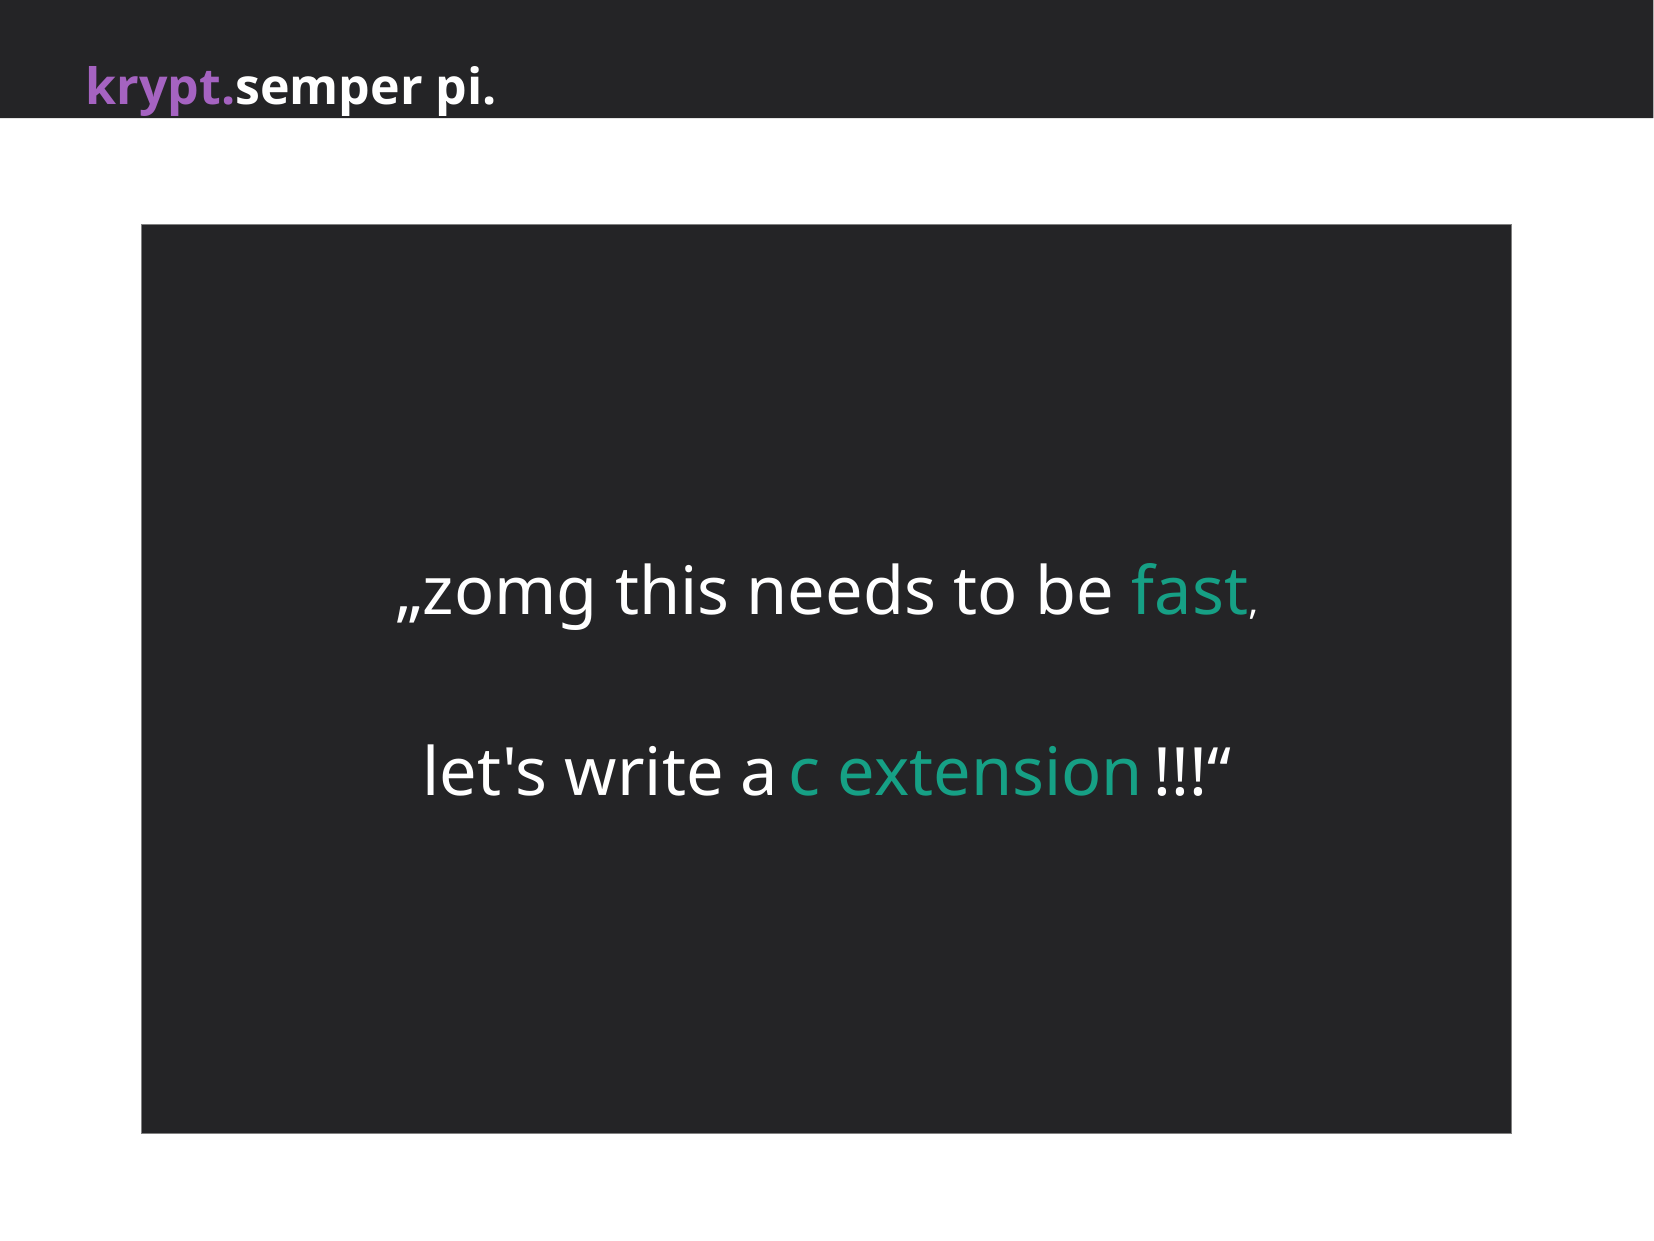

krypt.semper pi.
„zomg this needs to be fast,
let's write a c extension !!!“
krypt first of all is a framework